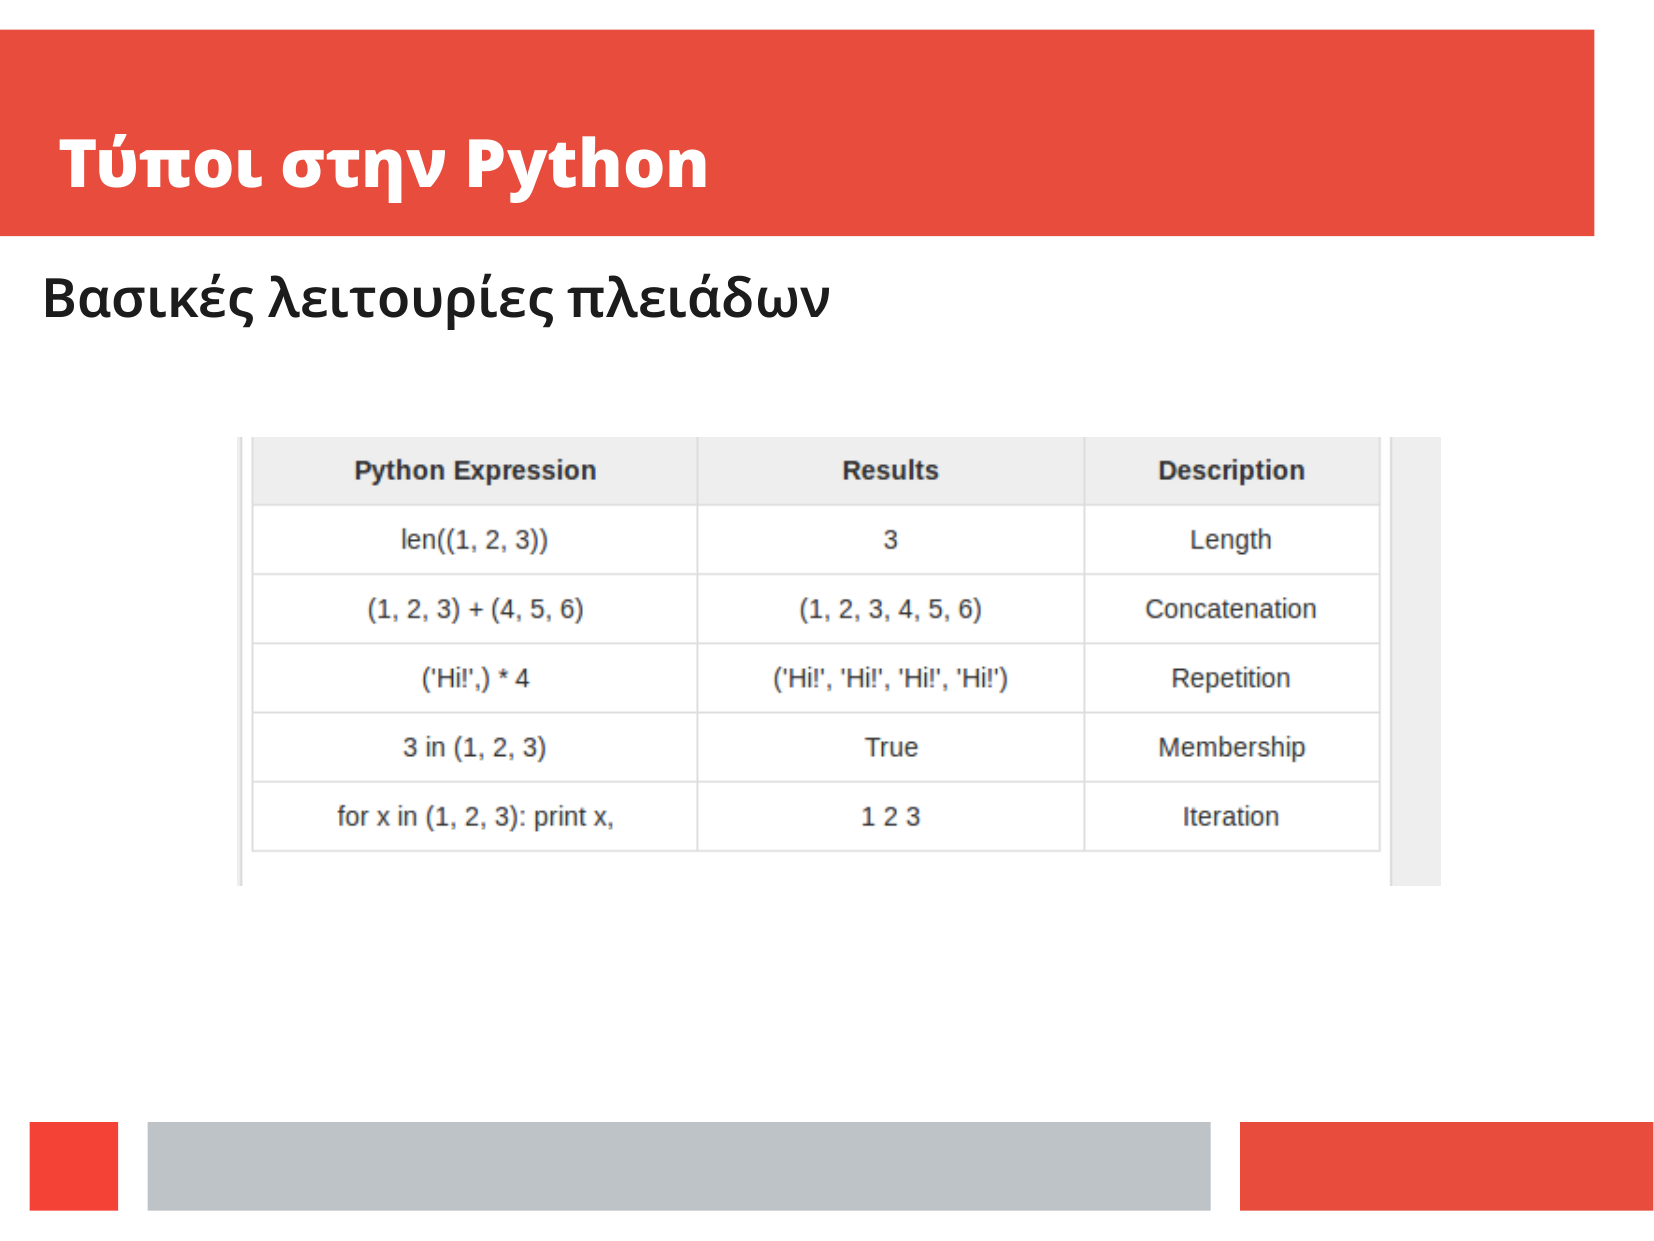

# Τύποι στην Python
Bασικές λειτουρίες πλειάδων